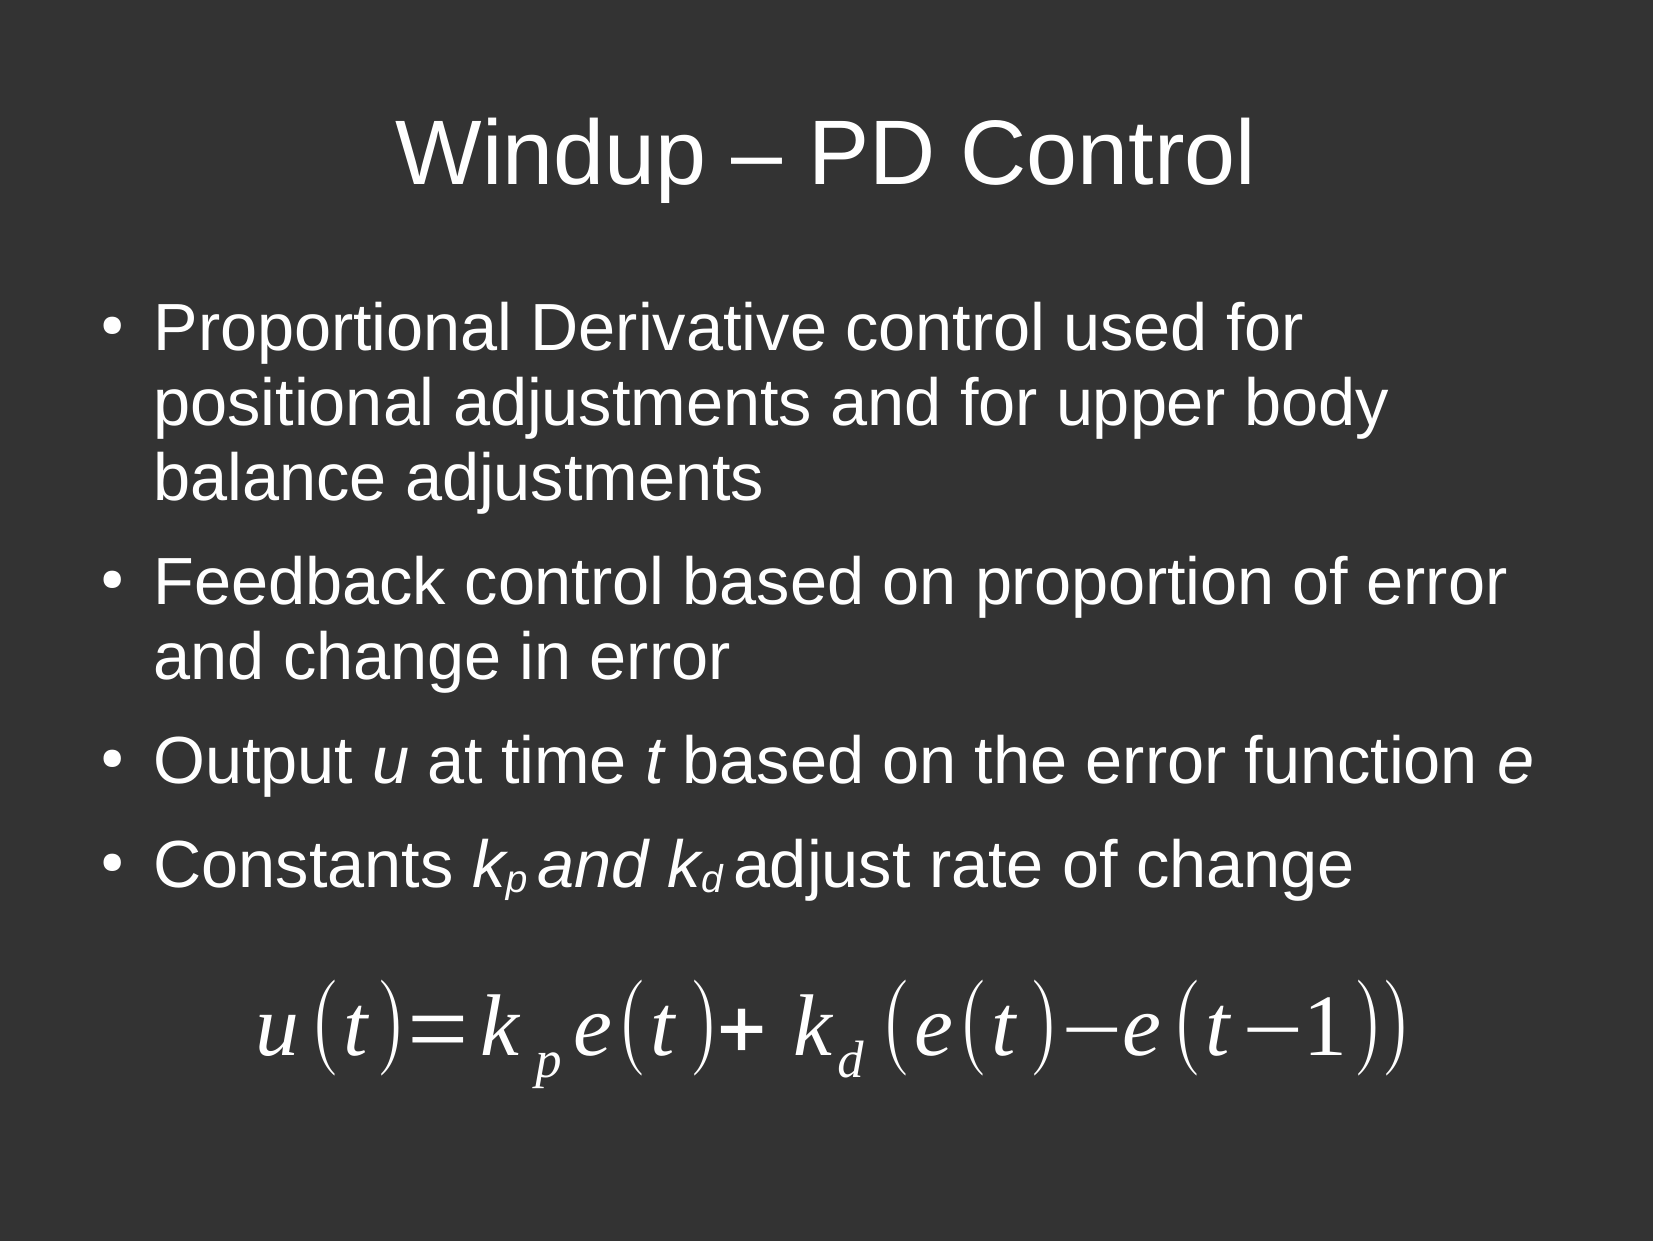

# Windup – PD Control
Proportional Derivative control used for positional adjustments and for upper body balance adjustments
Feedback control based on proportion of error and change in error
Output u at time t based on the error function e
Constants kp and kd adjust rate of change